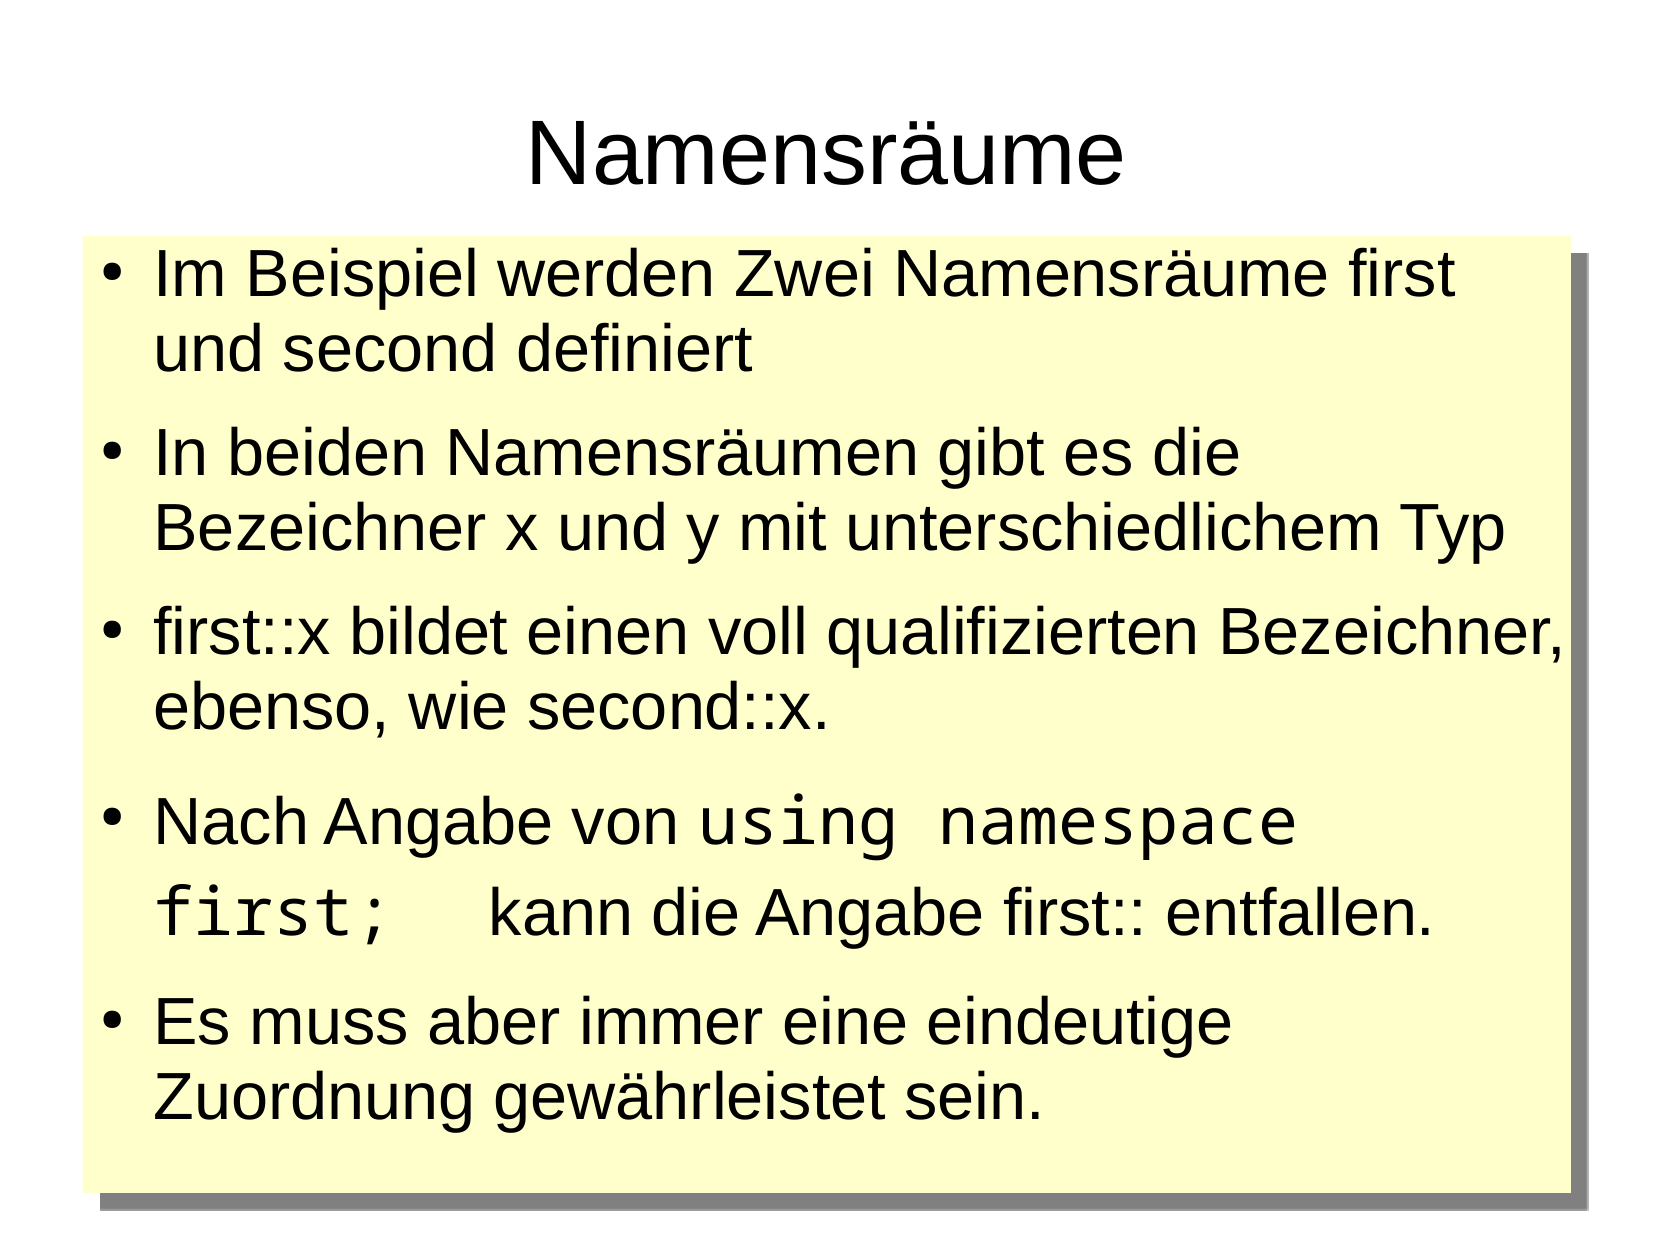

# Namensräume
Im Beispiel werden Zwei Namensräume first und second definiert
In beiden Namensräumen gibt es die Bezeichner x und y mit unterschiedlichem Typ
first::x bildet einen voll qualifizierten Bezeichner, ebenso, wie second::x.
Nach Angabe von using namespace first; kann die Angabe first:: entfallen.
Es muss aber immer eine eindeutige Zuordnung gewährleistet sein.
7